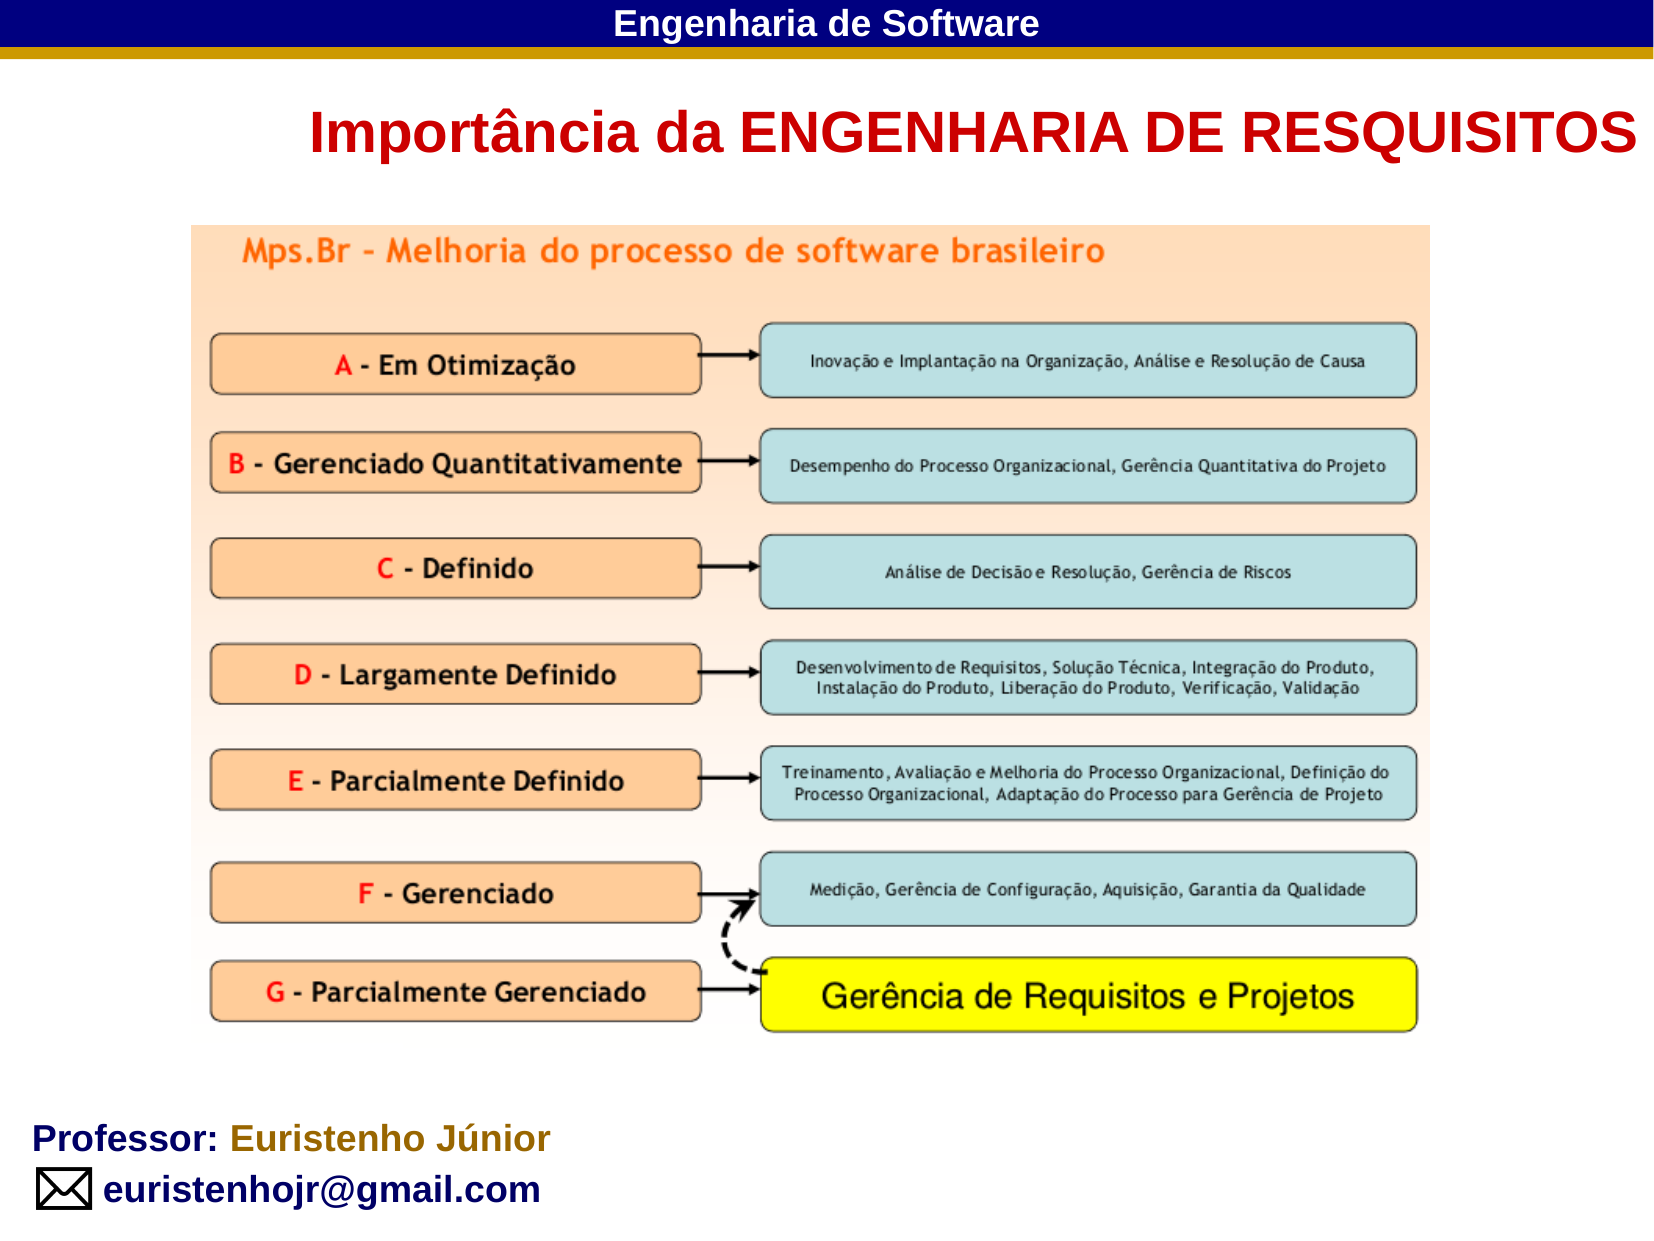

Engenharia de Software
Importância da ENGENHARIA DE RESQUISITOS
Professor: Euristenho Júnior
euristenhojr@gmail.com